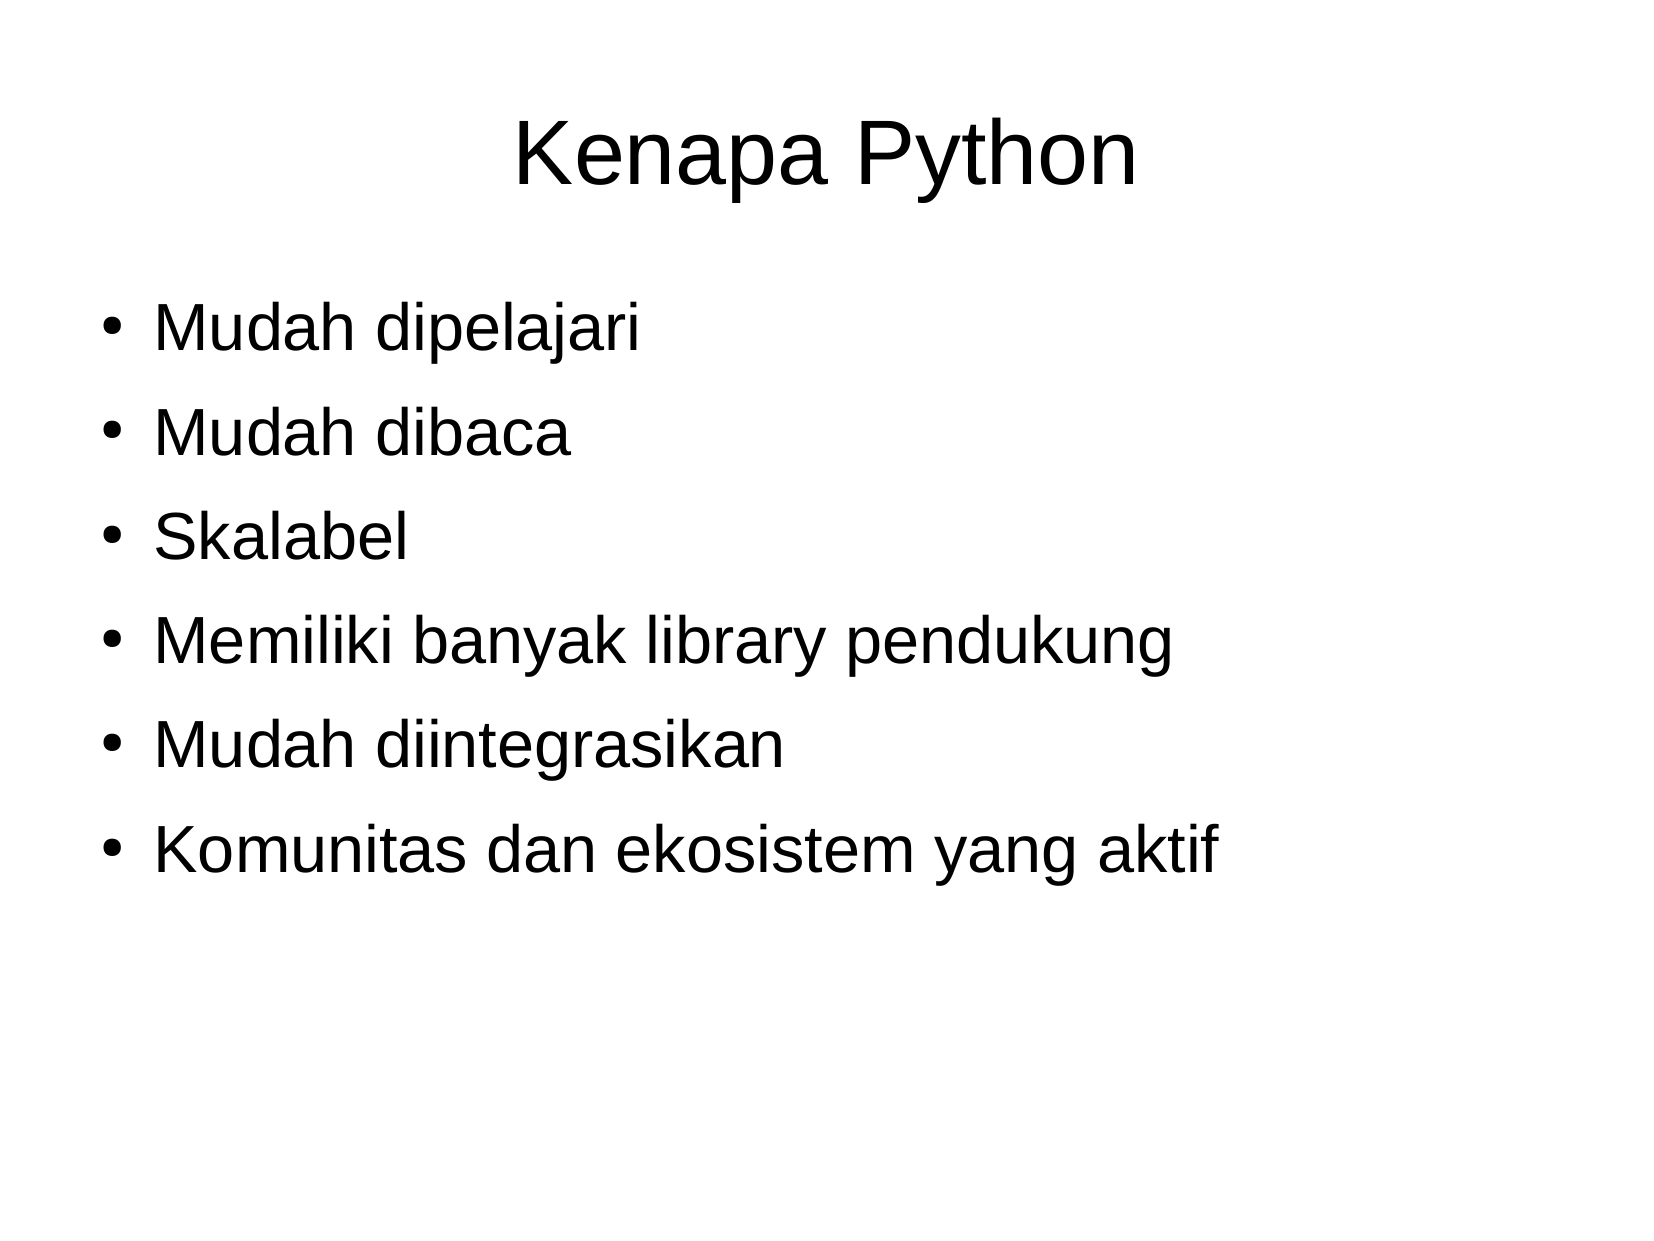

# Kenapa Python
Mudah dipelajari
Mudah dibaca
Skalabel
Memiliki banyak library pendukung
Mudah diintegrasikan
Komunitas dan ekosistem yang aktif